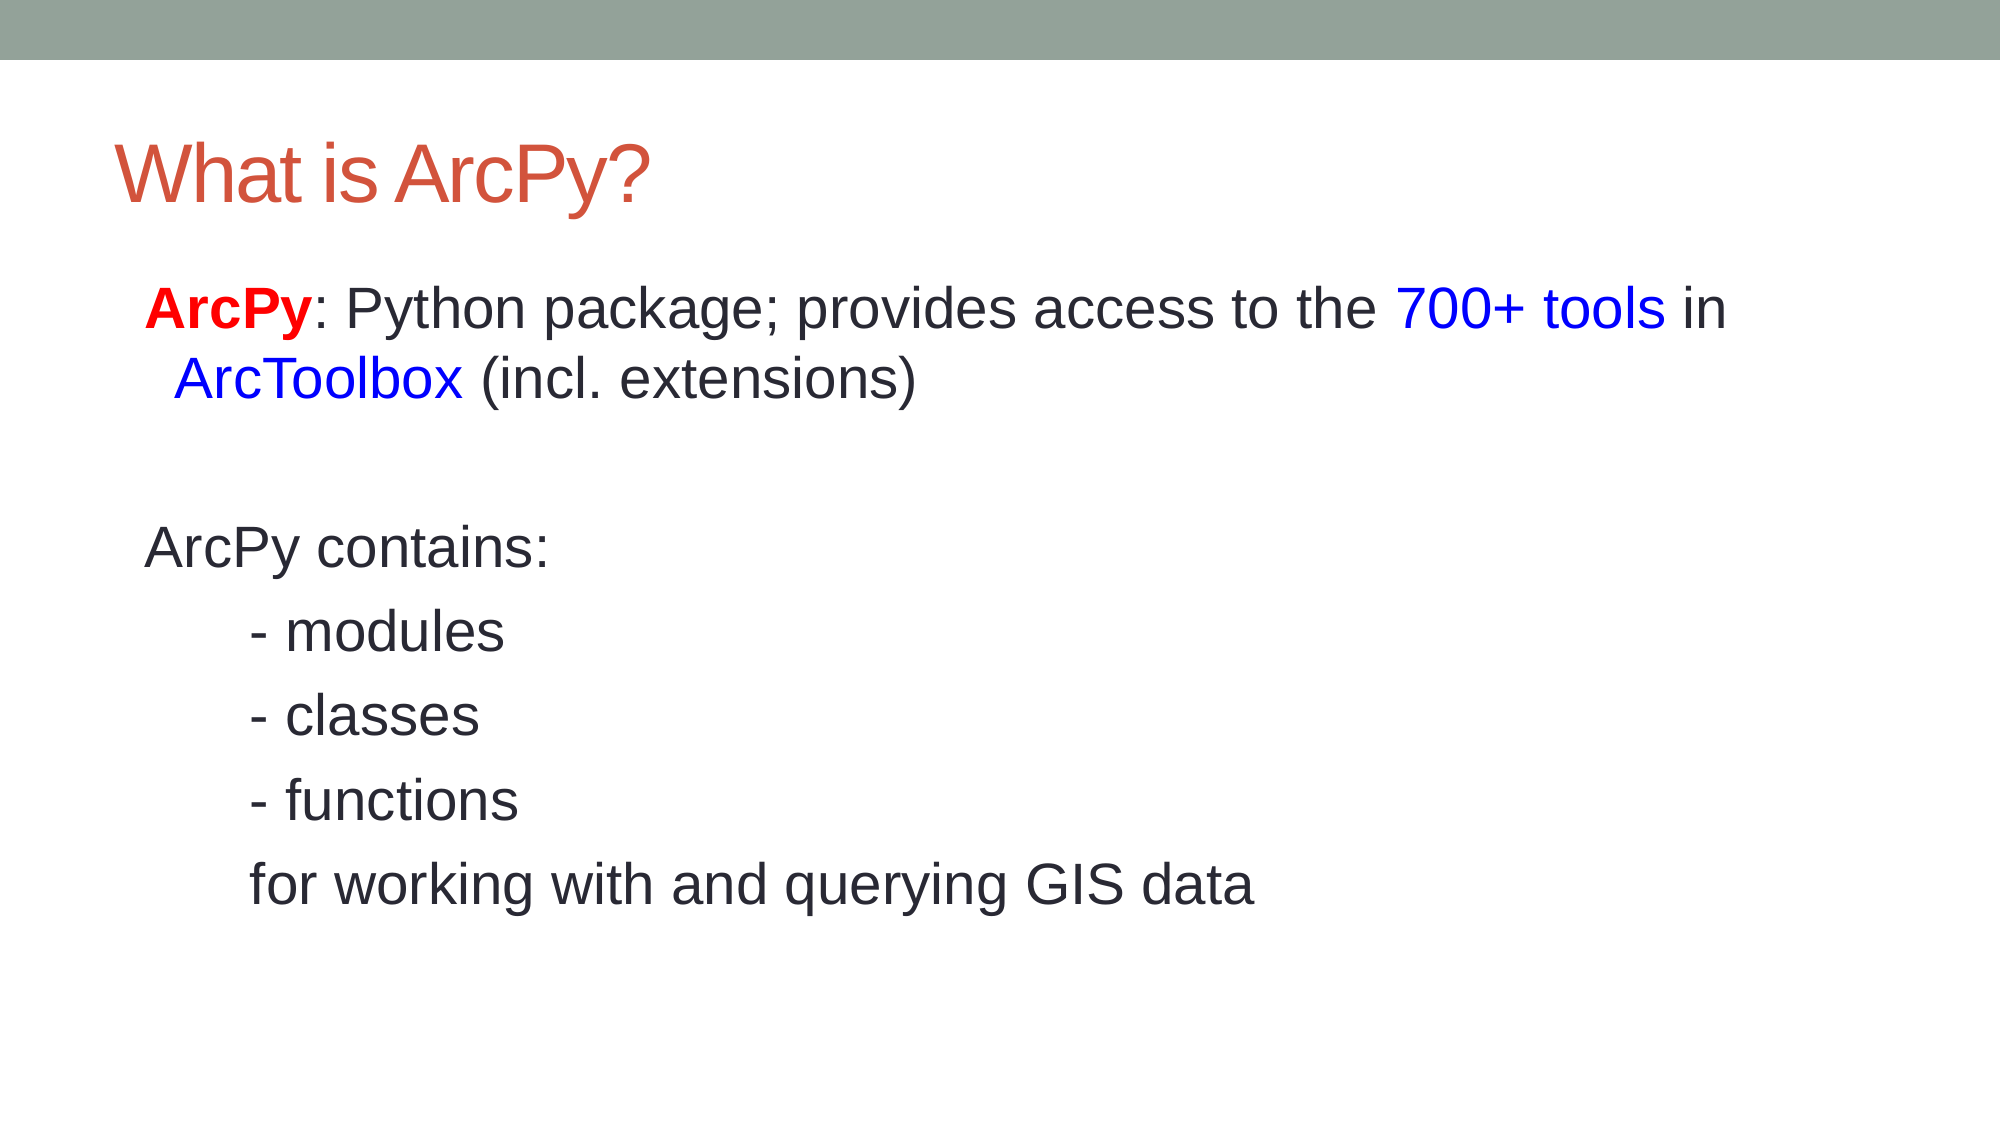

# What is ArcPy?
ArcPy: Python package; provides access to the 700+ tools in ArcToolbox (incl. extensions)
ArcPy contains:
	- modules
	- classes
	- functions
	for working with and querying GIS data